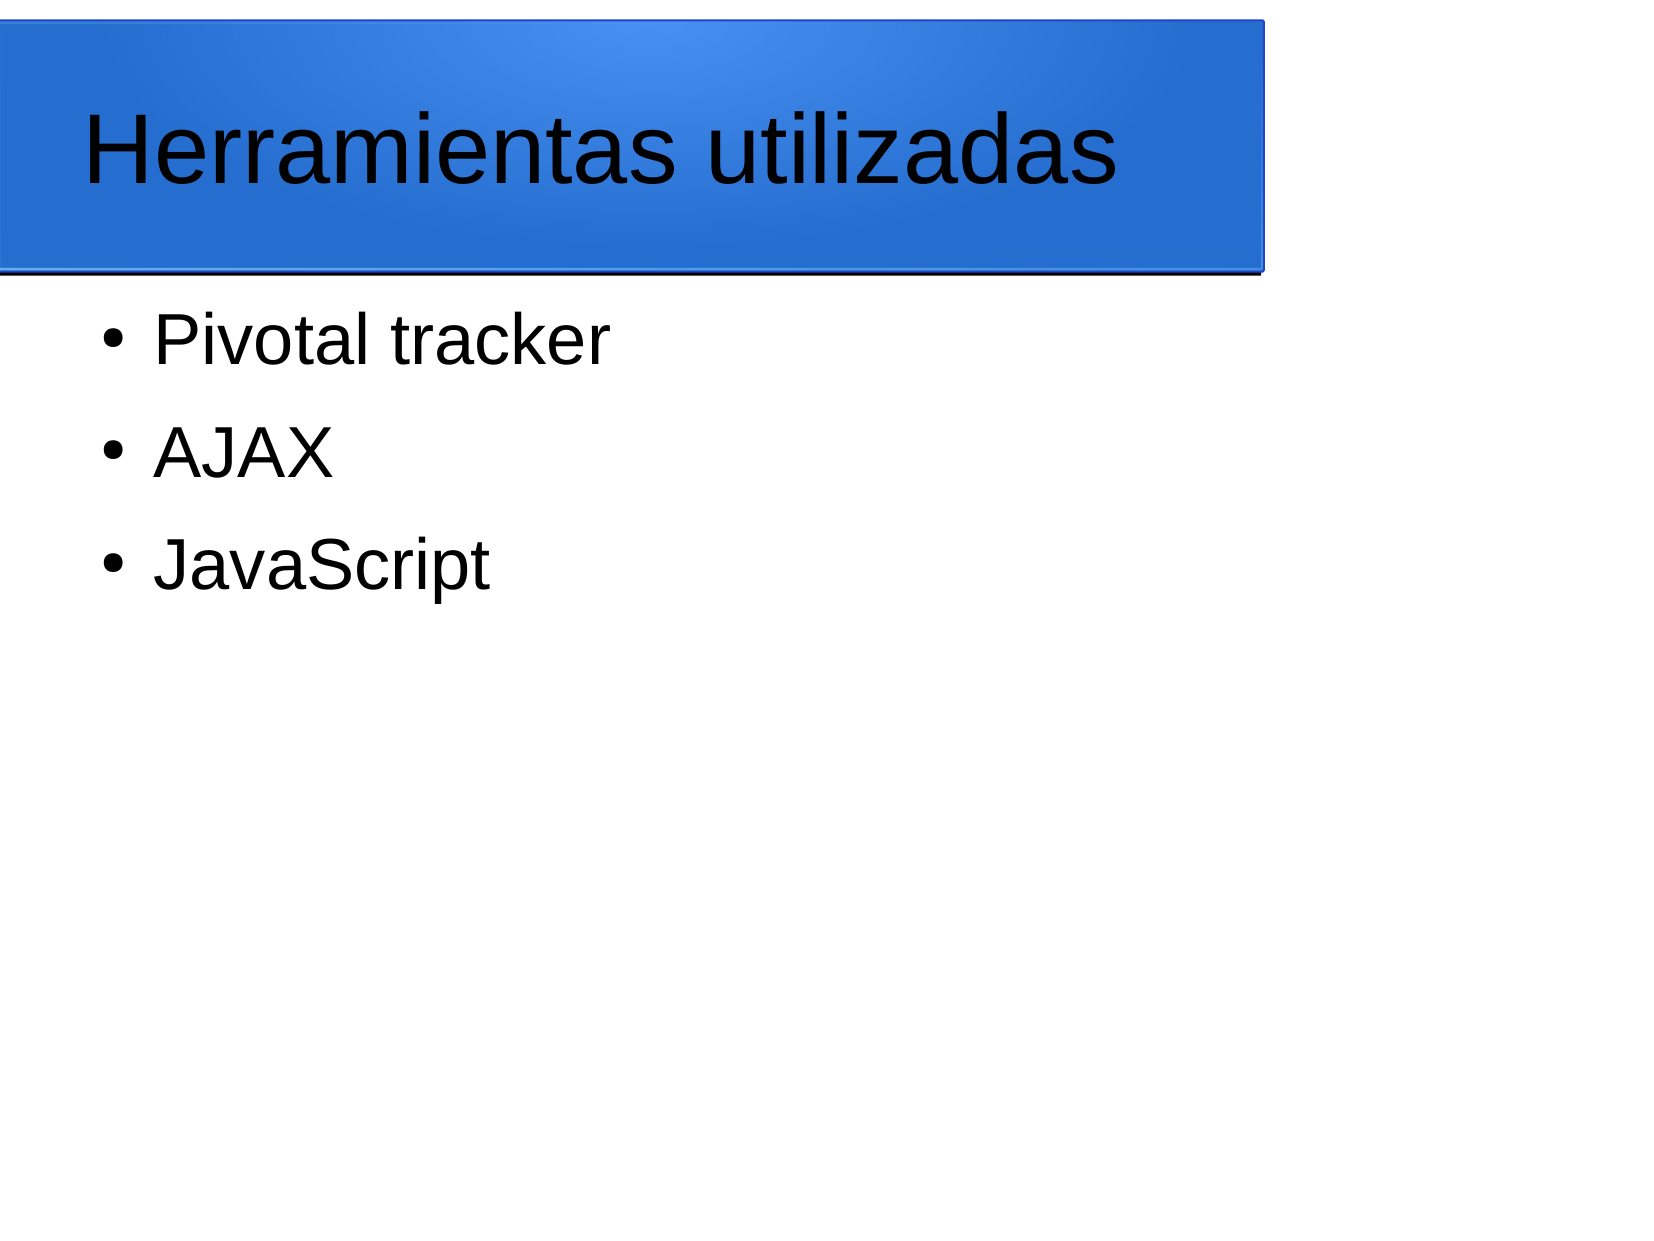

# Herramientas utilizadas
Pivotal tracker
AJAX
JavaScript